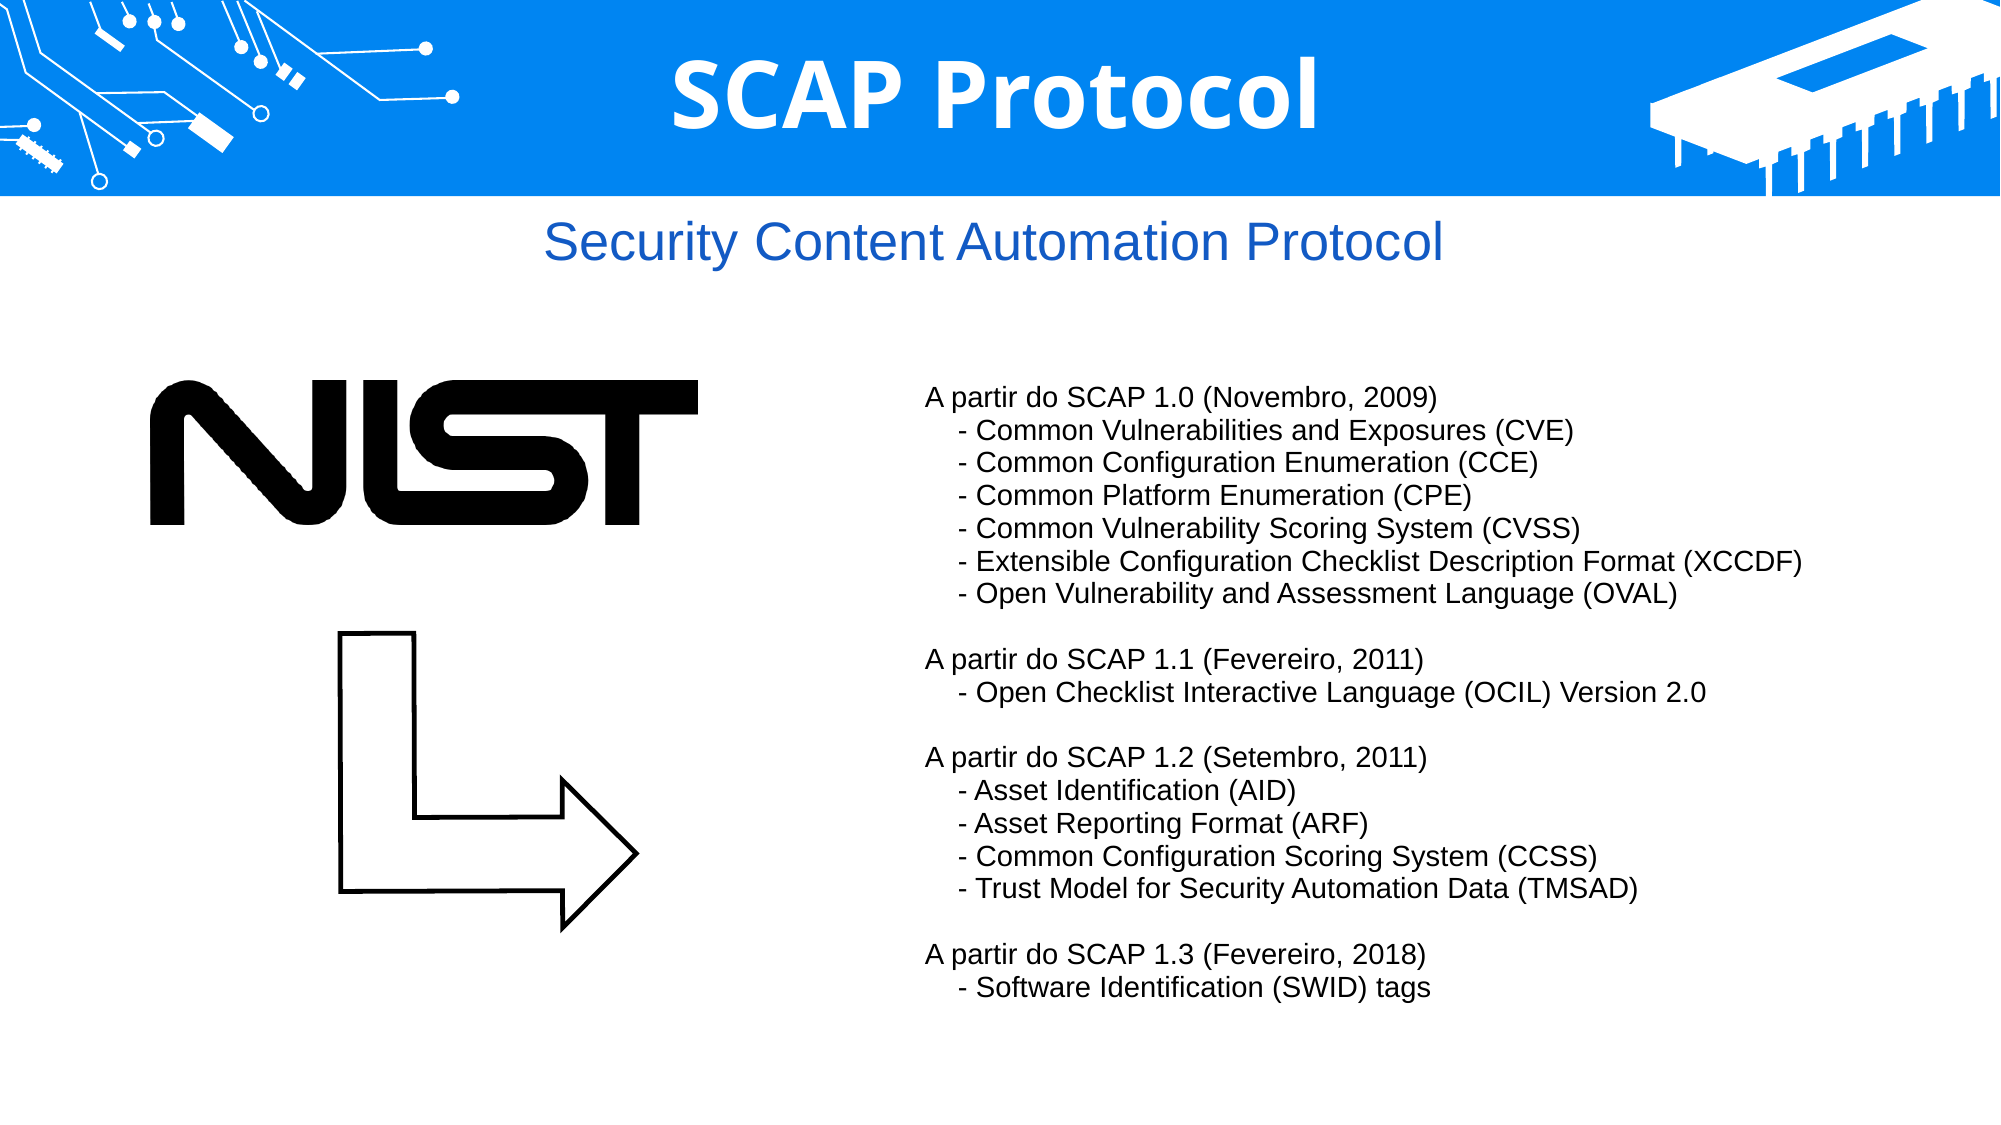

# SCAP Protocol
Security Content Automation Protocol
A partir do SCAP 1.0 (Novembro, 2009)
 - Common Vulnerabilities and Exposures (CVE)
 - Common Configuration Enumeration (CCE)
 - Common Platform Enumeration (CPE)
 - Common Vulnerability Scoring System (CVSS)
 - Extensible Configuration Checklist Description Format (XCCDF)
 - Open Vulnerability and Assessment Language (OVAL)
A partir do SCAP 1.1 (Fevereiro, 2011)
 - Open Checklist Interactive Language (OCIL) Version 2.0
A partir do SCAP 1.2 (Setembro, 2011)
 - Asset Identification (AID)
 - Asset Reporting Format (ARF)
 - Common Configuration Scoring System (CCSS)
 - Trust Model for Security Automation Data (TMSAD)
A partir do SCAP 1.3 (Fevereiro, 2018)
 - Software Identification (SWID) tags